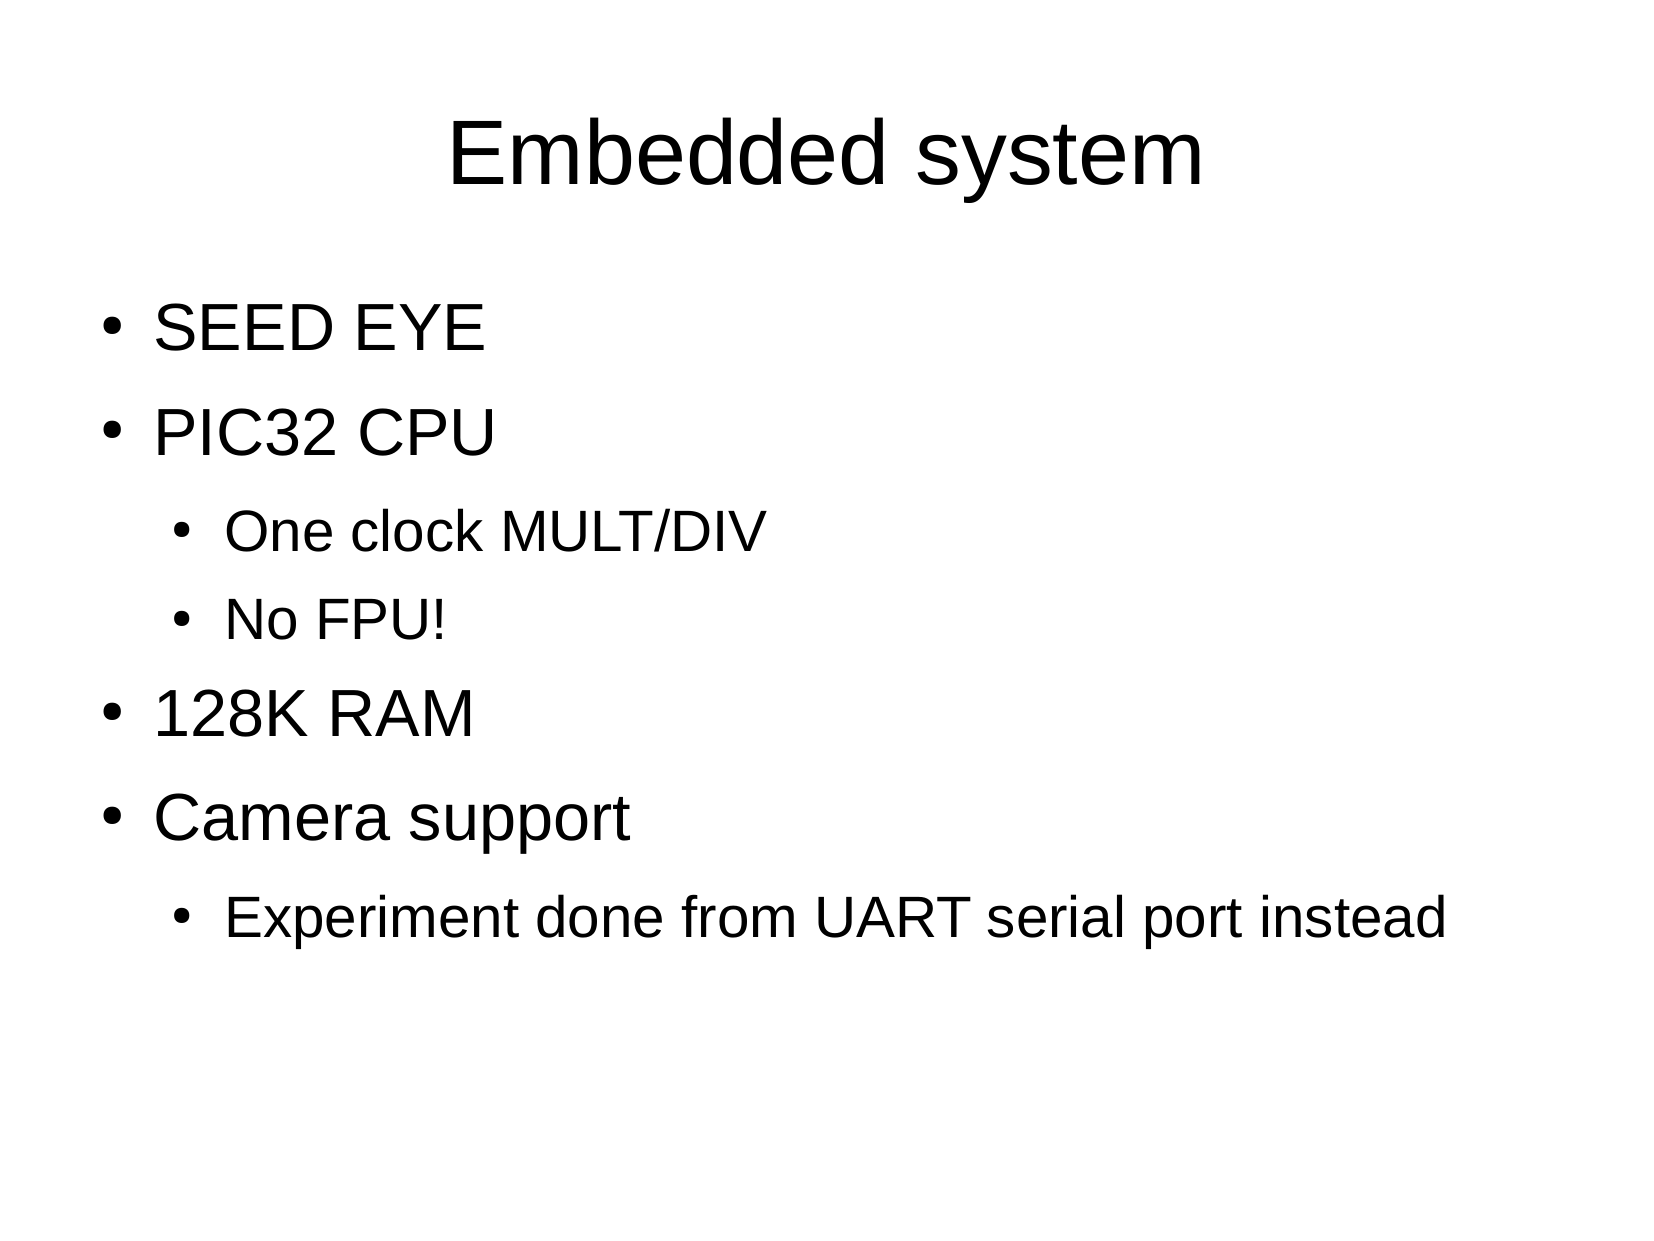

# Embedded system
SEED EYE
PIC32 CPU
One clock MULT/DIV
No FPU!
128K RAM
Camera support
Experiment done from UART serial port instead